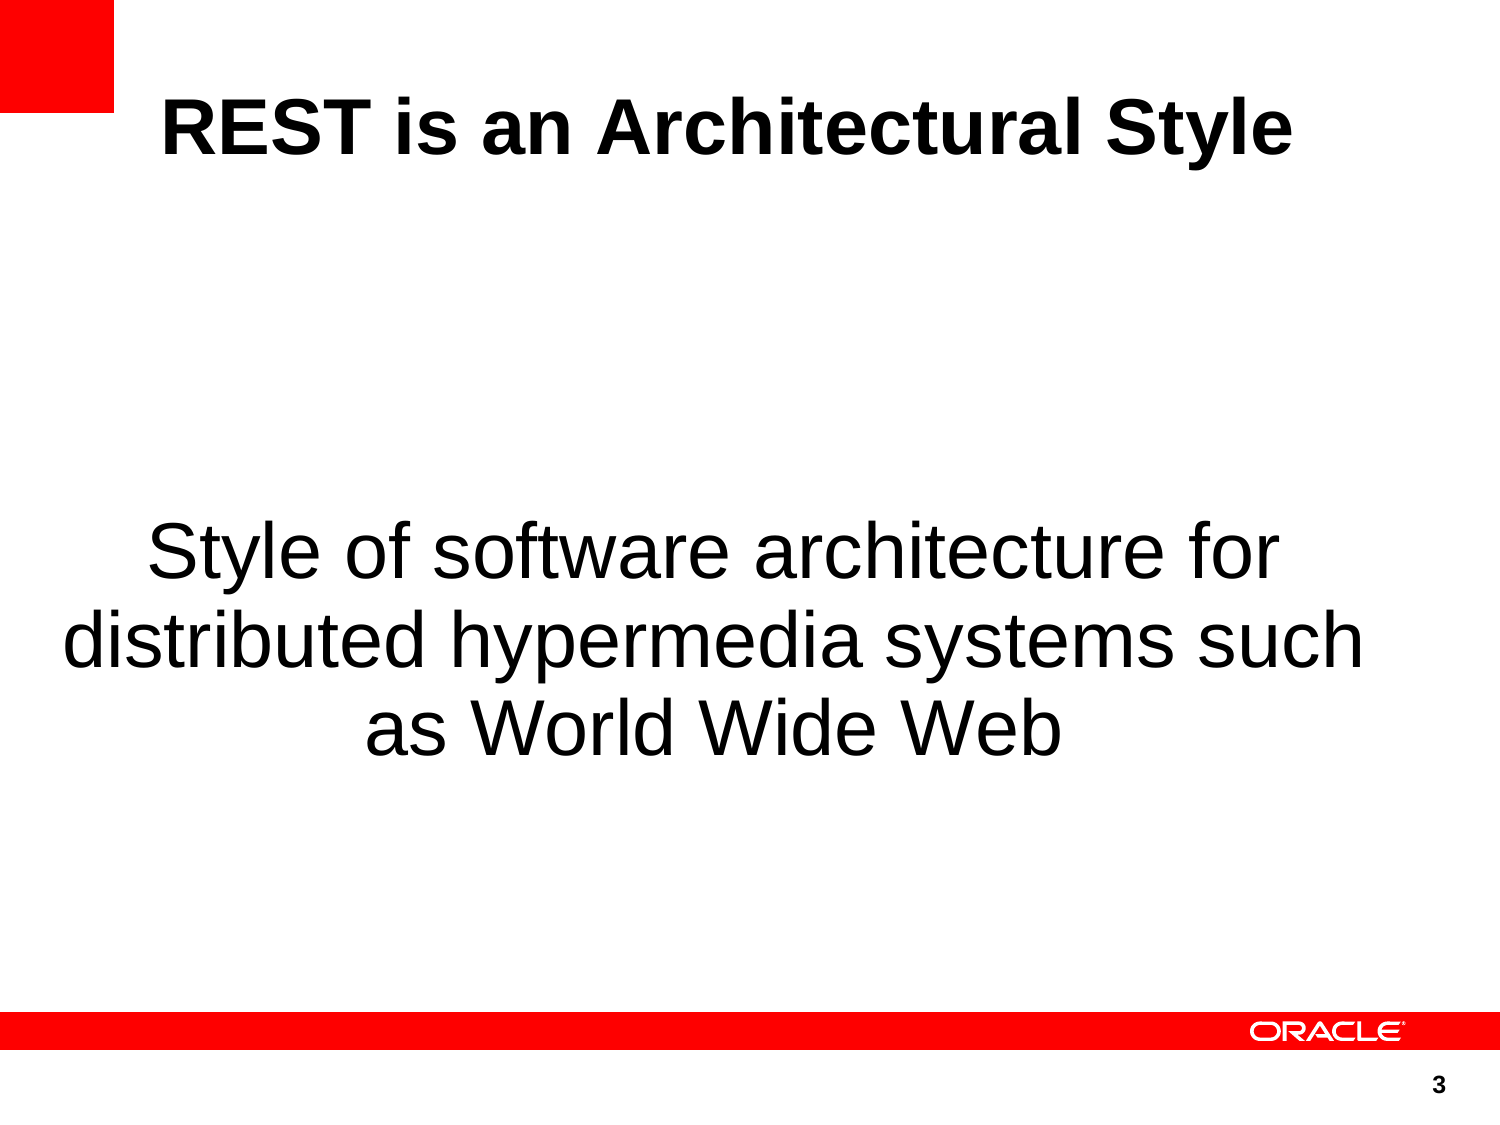

# REST is an Architectural Style
Style of software architecture for distributed hypermedia systems such as World Wide Web